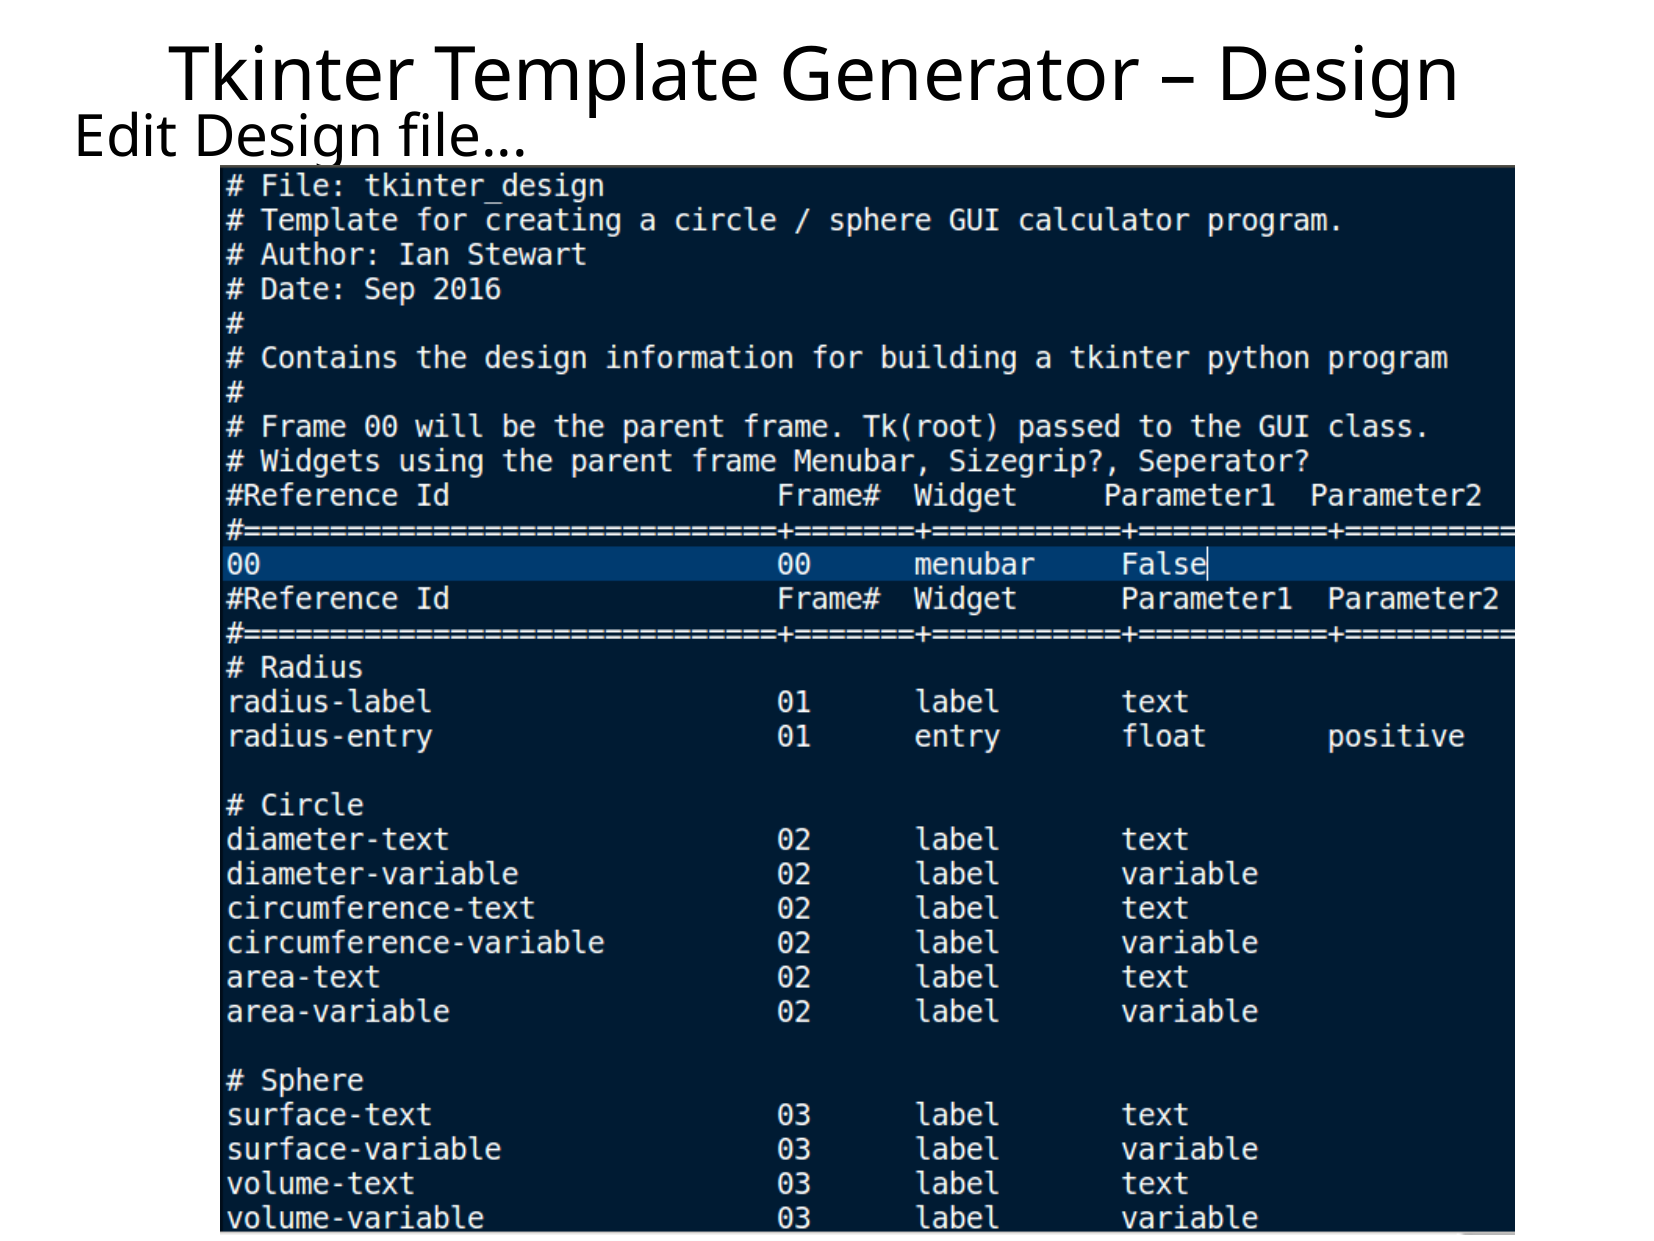

Tkinter Template Generator – Design
# Edit Design file...